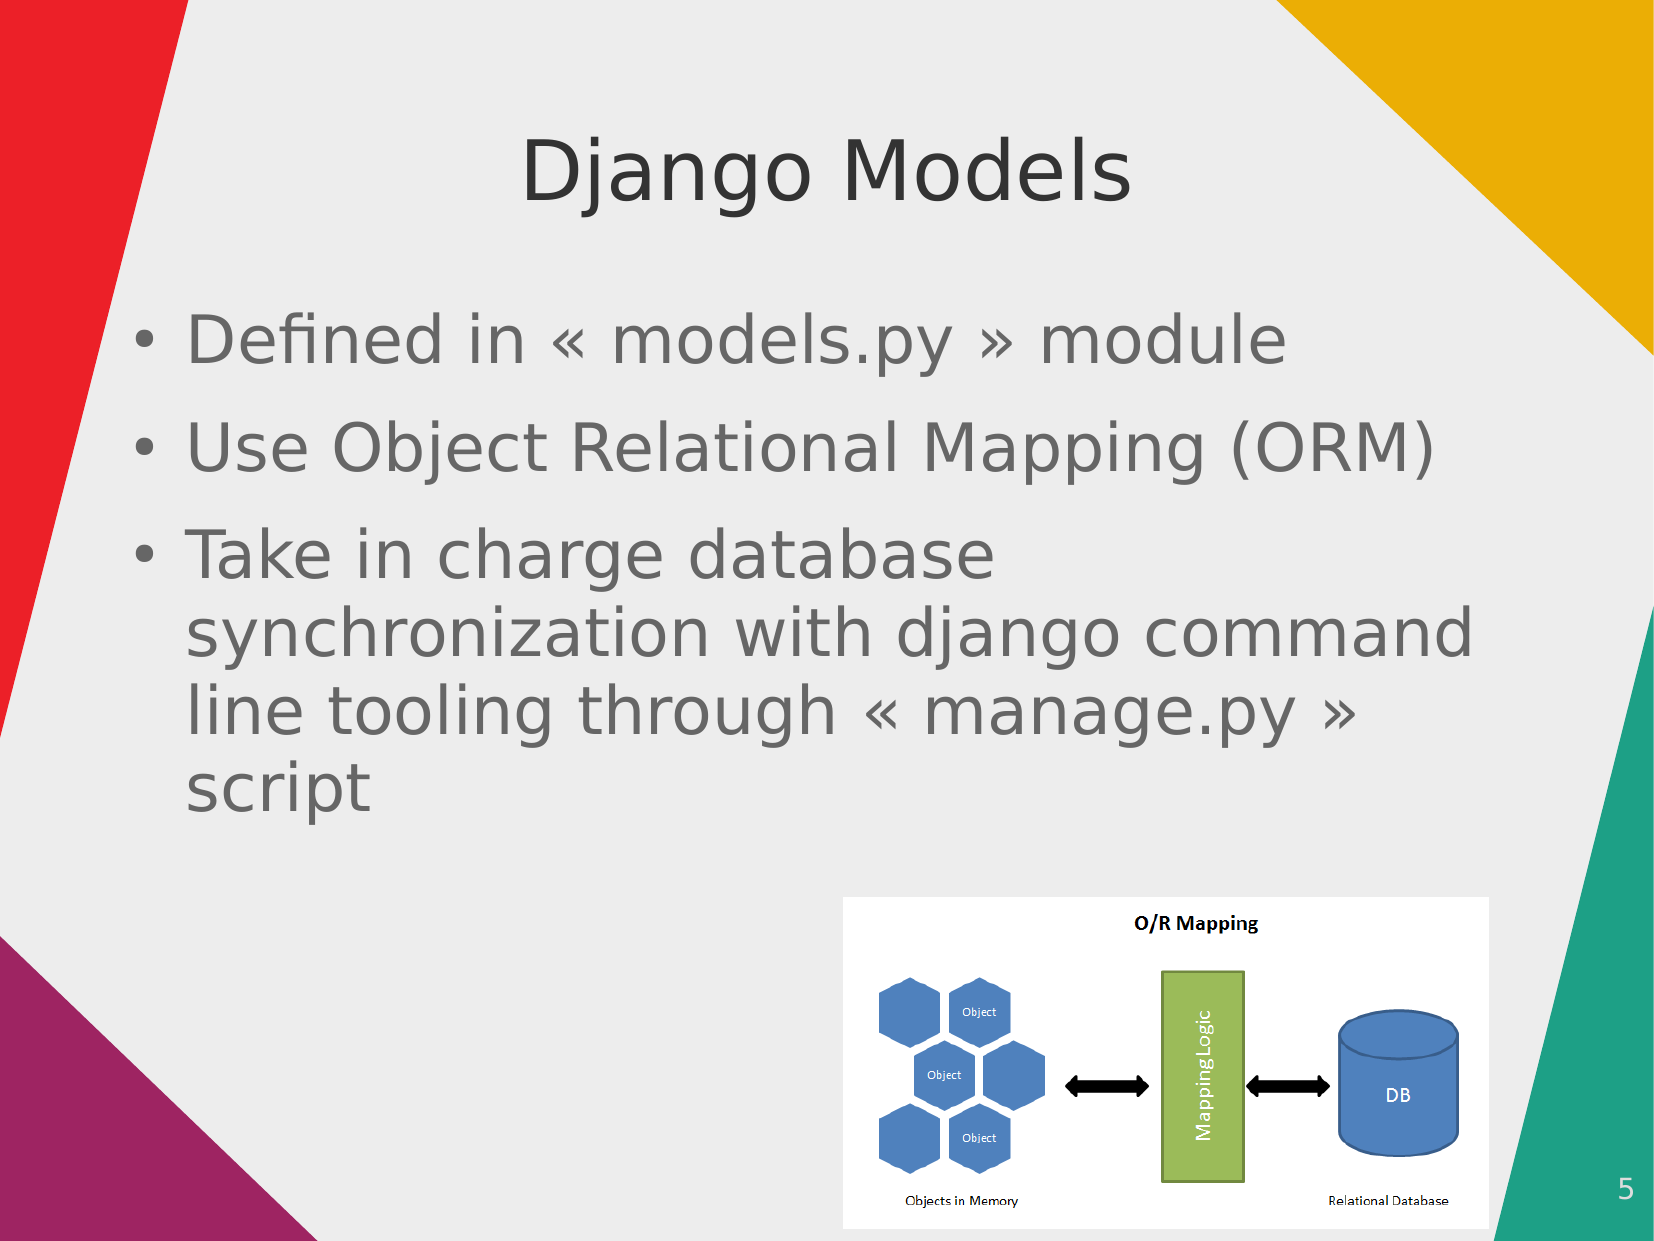

# Django Models
Defined in « models.py » module
Use Object Relational Mapping (ORM)
Take in charge database synchronization with django command line tooling through « manage.py » script
5